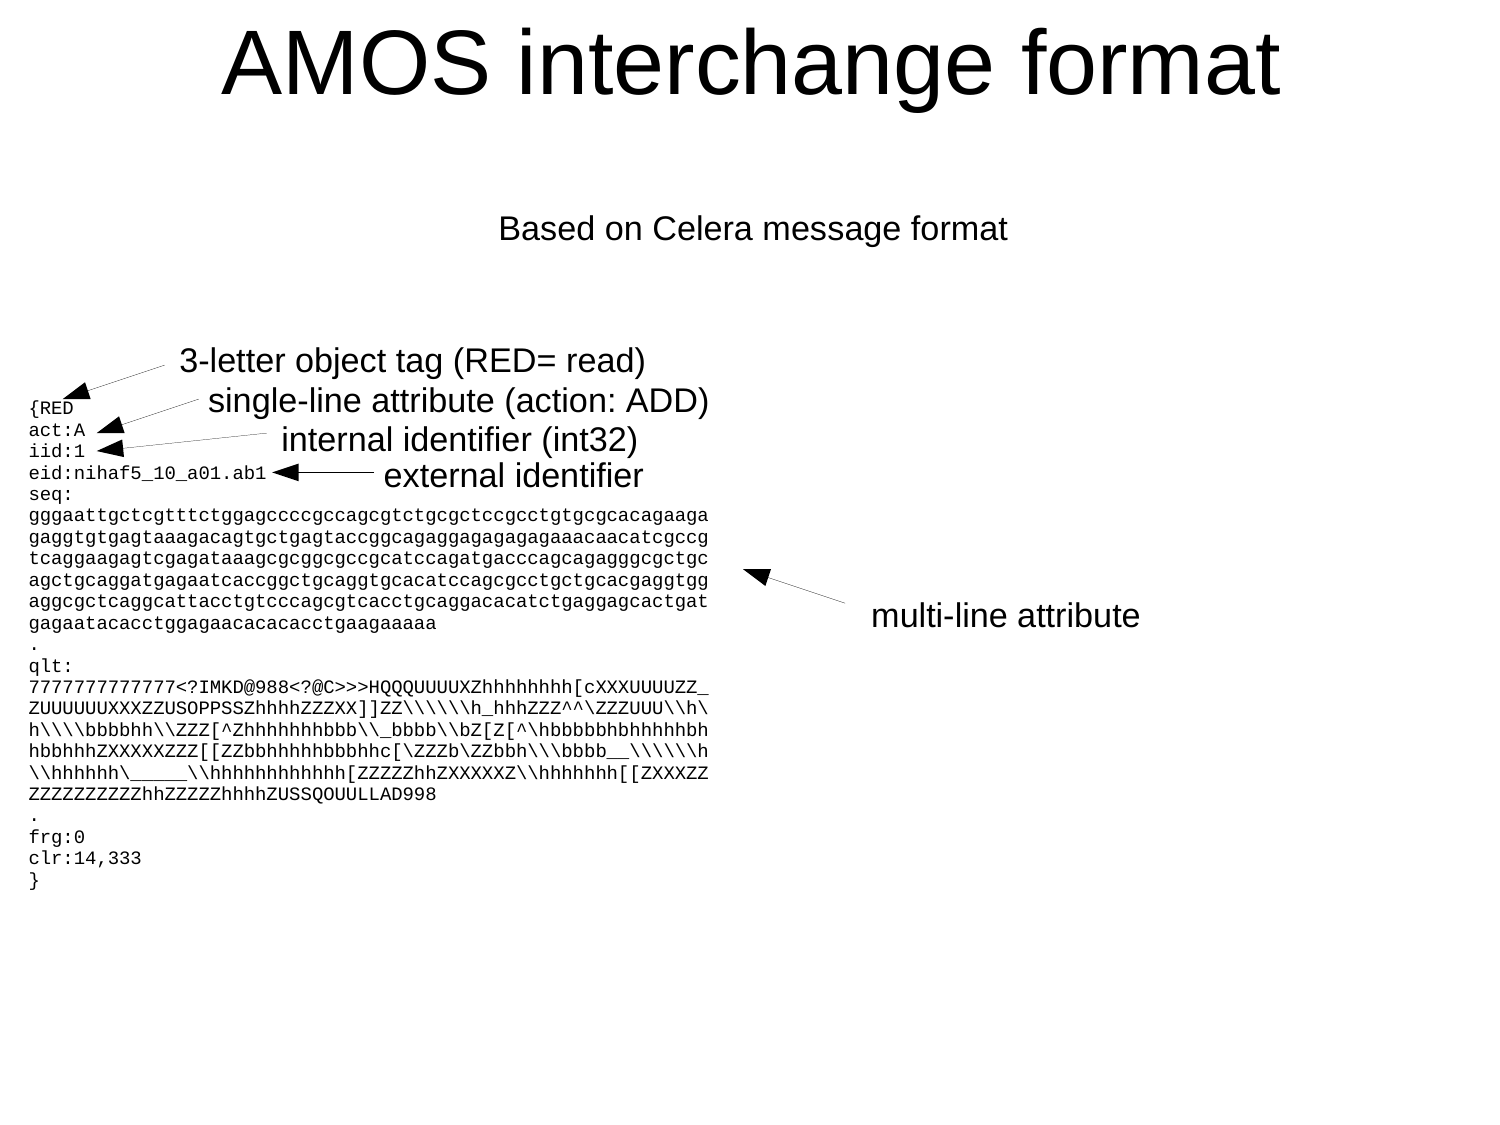

# AMOS interchange format
Based on Celera message format
3-letter object tag (RED= read)
single-line attribute (action: ADD)
internal identifier (int32)
external identifier
multi-line attribute